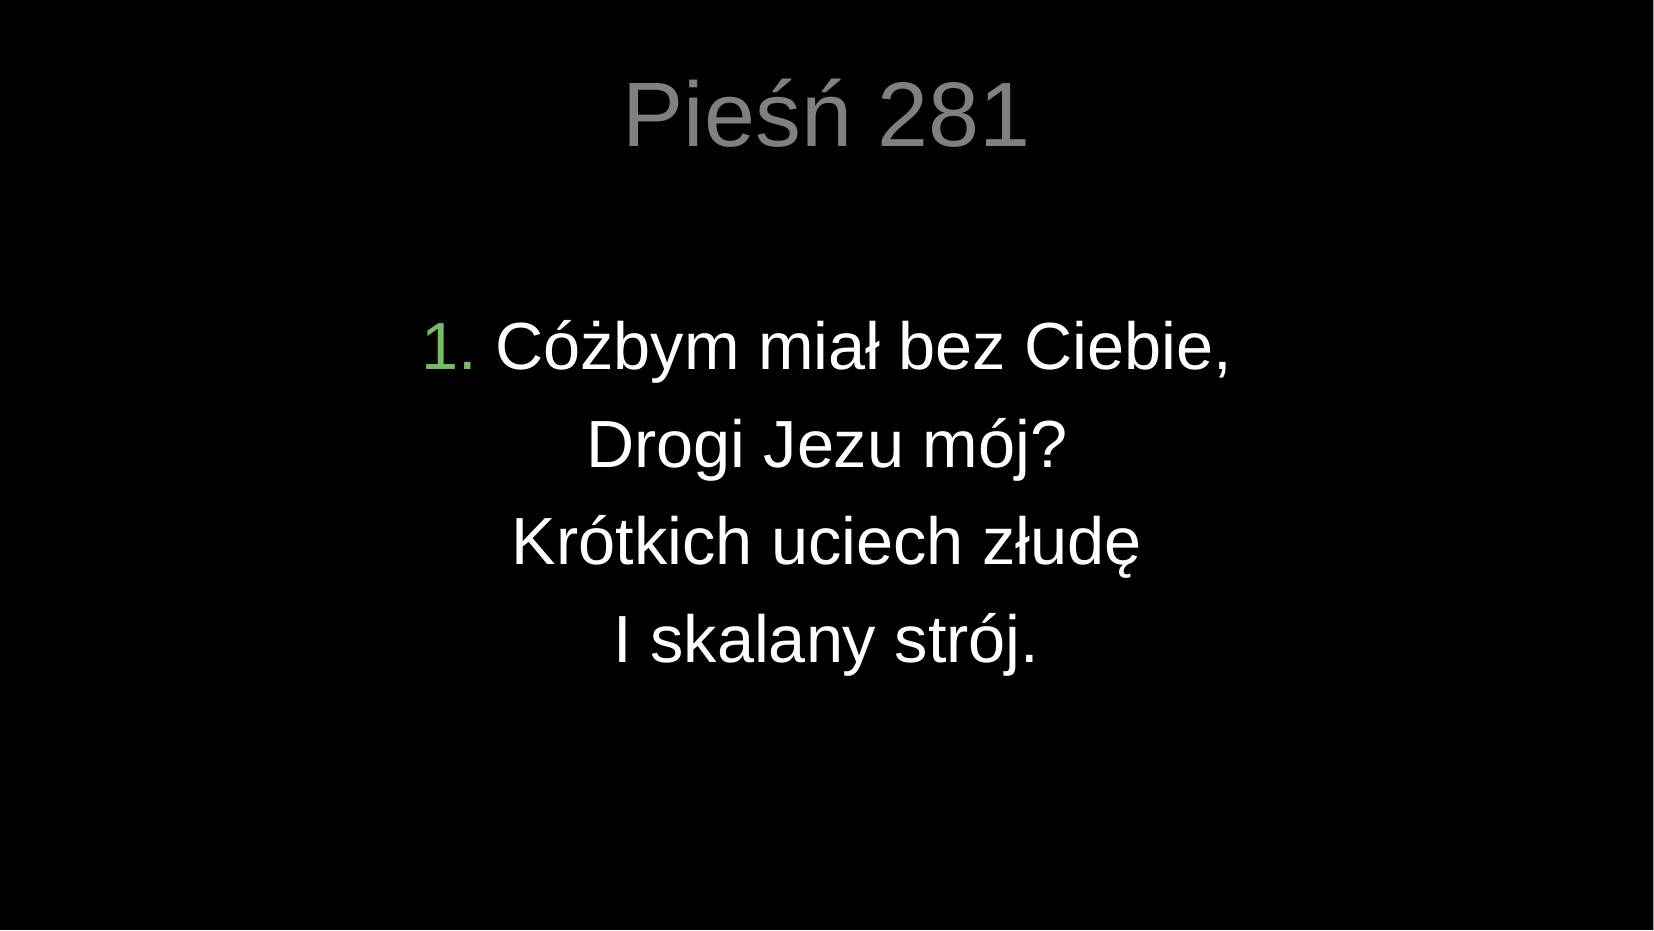

# Pieśń 281
1. Cóżbym miał bez Ciebie,
Drogi Jezu mój?
Krótkich uciech złudę
I skalany strój.